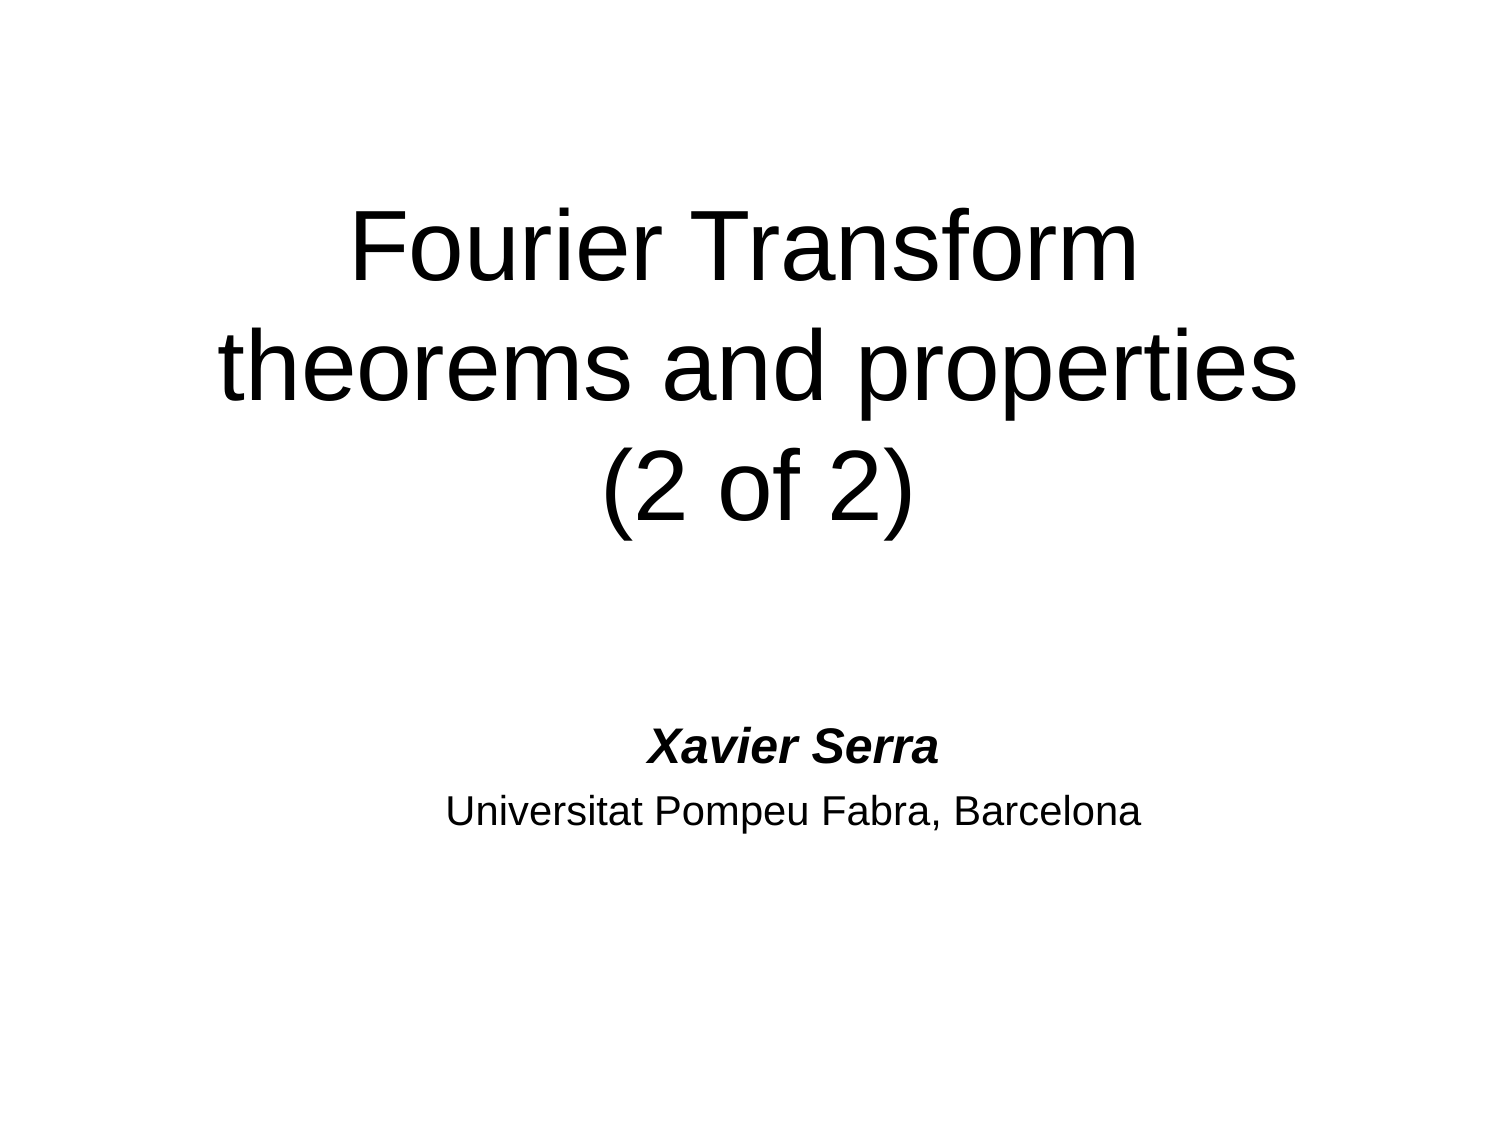

# Fourier Transform theorems and properties (2 of 2)
Xavier Serra
Universitat Pompeu Fabra, Barcelona